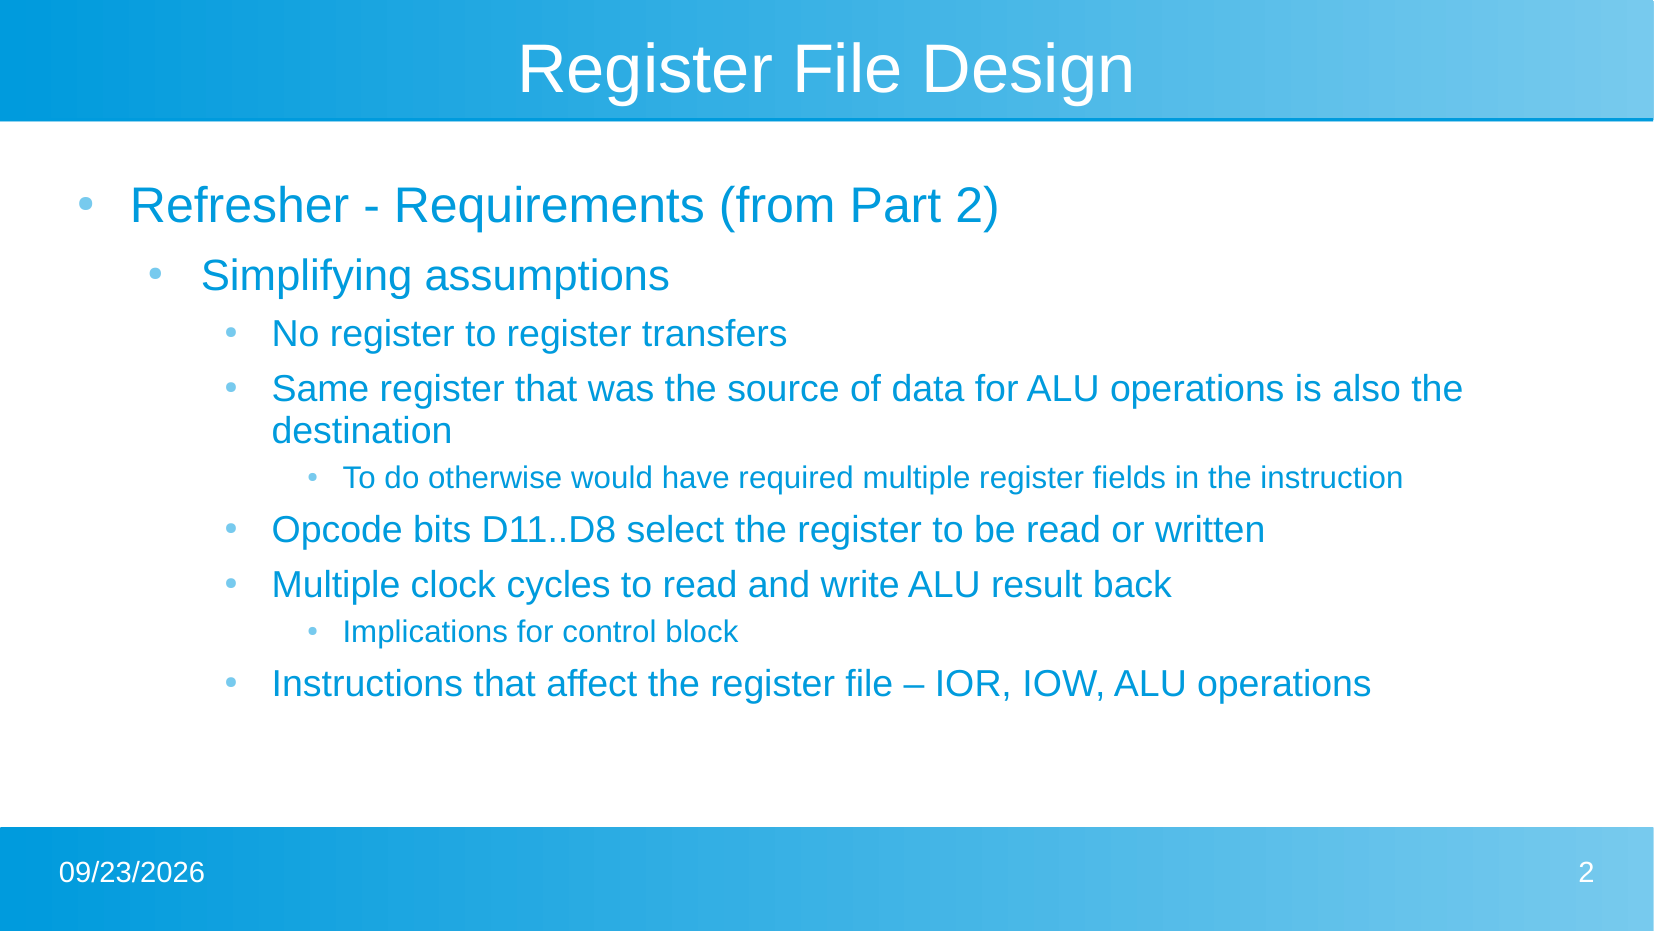

# Register File Design
Refresher - Requirements (from Part 2)
Simplifying assumptions
No register to register transfers
Same register that was the source of data for ALU operations is also the destination
To do otherwise would have required multiple register fields in the instruction
Opcode bits D11..D8 select the register to be read or written
Multiple clock cycles to read and write ALU result back
Implications for control block
Instructions that affect the register file – IOR, IOW, ALU operations
2